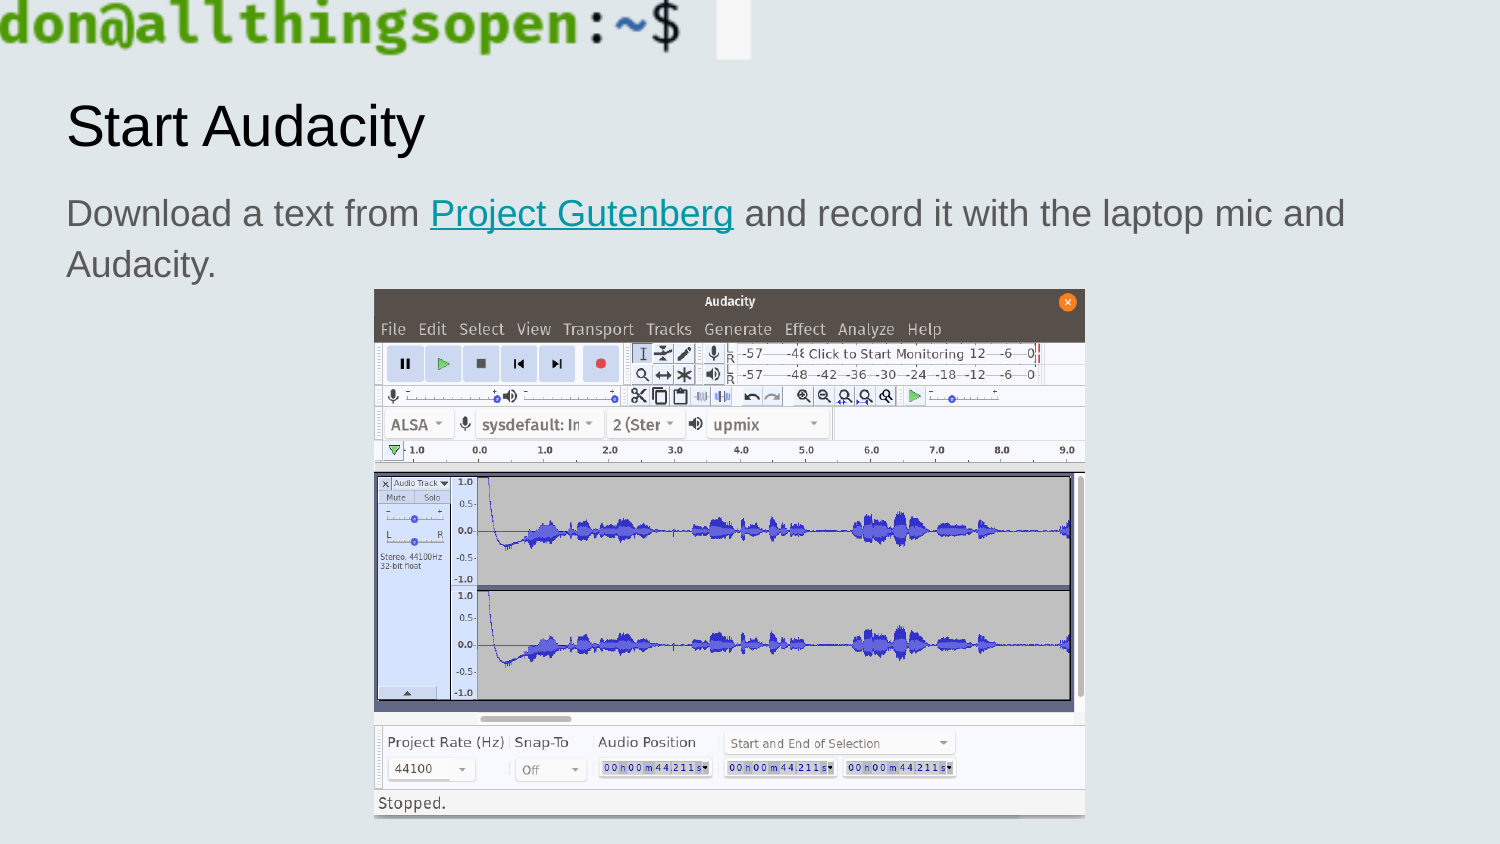

# Start Audacity
Download a text from Project Gutenberg and record it with the laptop mic and Audacity.